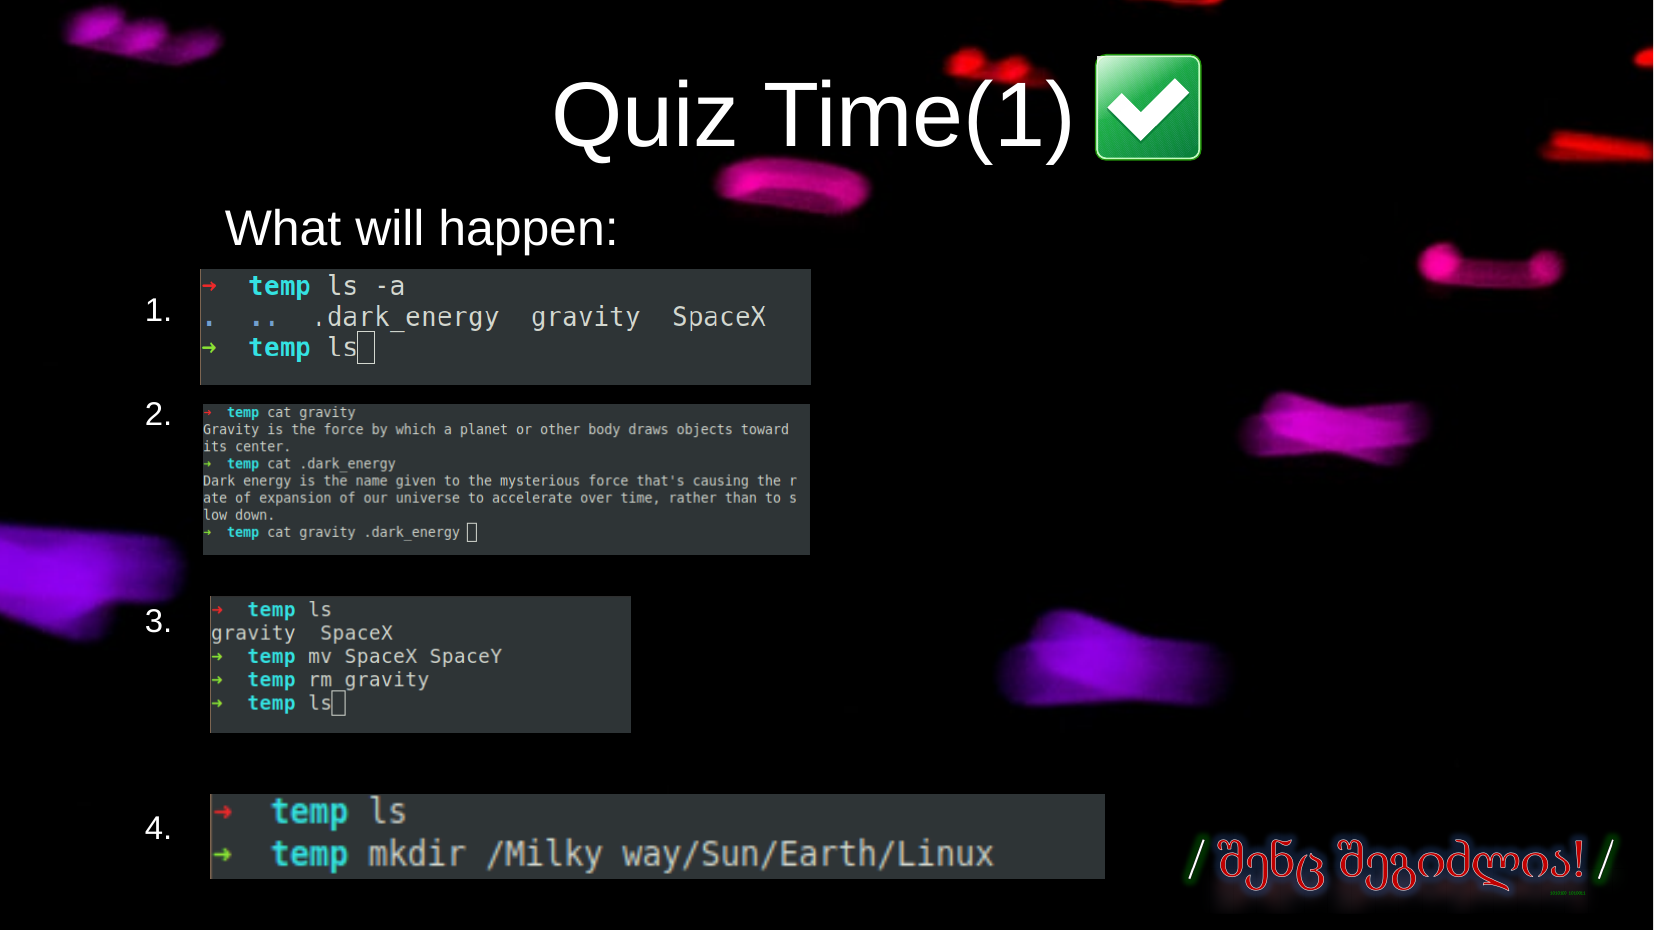

# Quiz Time(1)
What will happen:
 1.
 2.
 3.
 4.